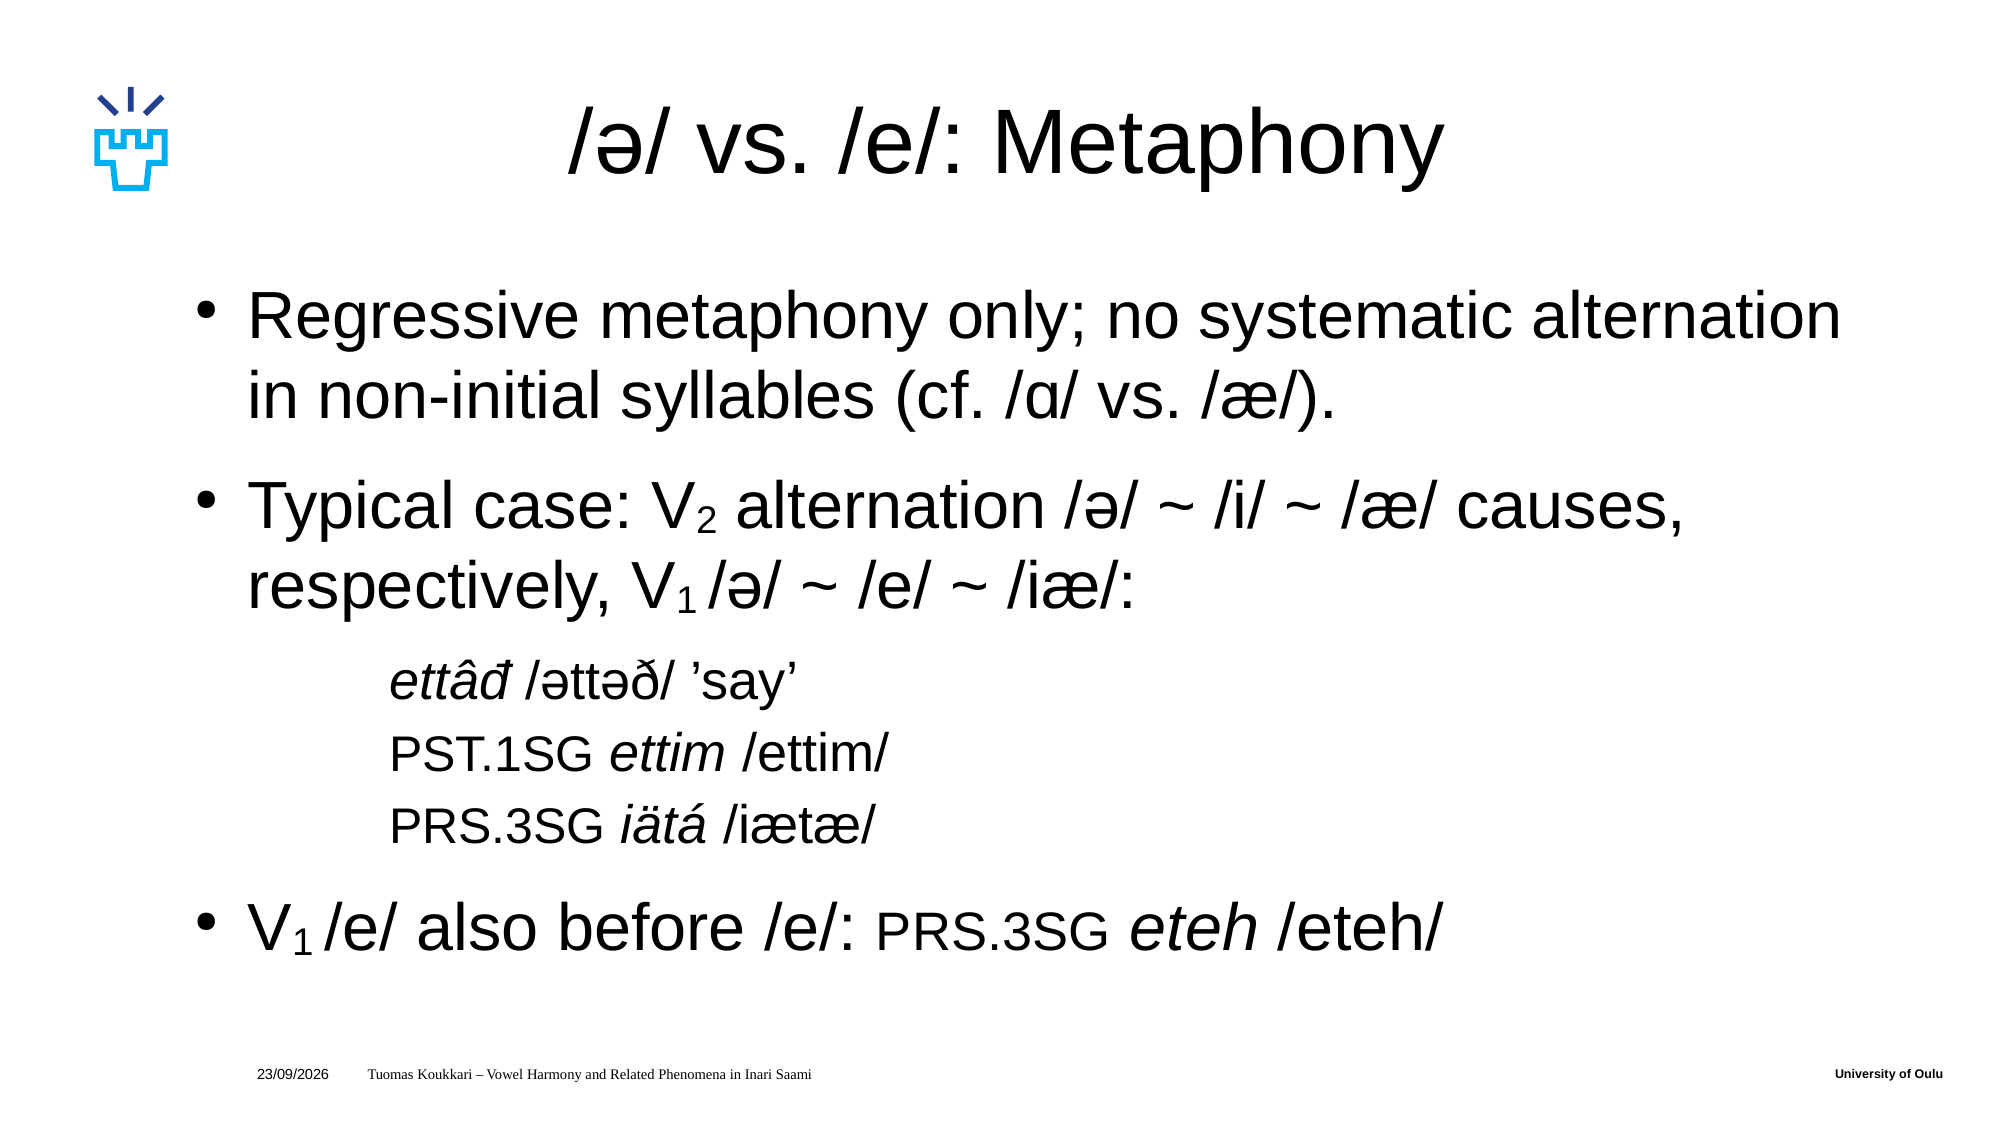

/ə/ vs. /e/: Metaphony
# Regressive metaphony only; no systematic alternation in non-initial syllables (cf. /ɑ/ vs. /æ/).
Typical case: V2 alternation /ə/ ~ /i/ ~ /æ/ causes, respectively, V1 /ə/ ~ /e/ ~ /iæ/:
ettâđ /əttəð/ ’say’
PST.1SG ettim /ettim/
PRS.3SG iätá /iætæ/
V1 /e/ also before /e/: PRS.3SG eteh /eteh/
https://github.com/tkoukkar/anaraskiela/blob/master/Koukkari_Tuomas-CIFUXIII-oovdanpyehtim.pdf